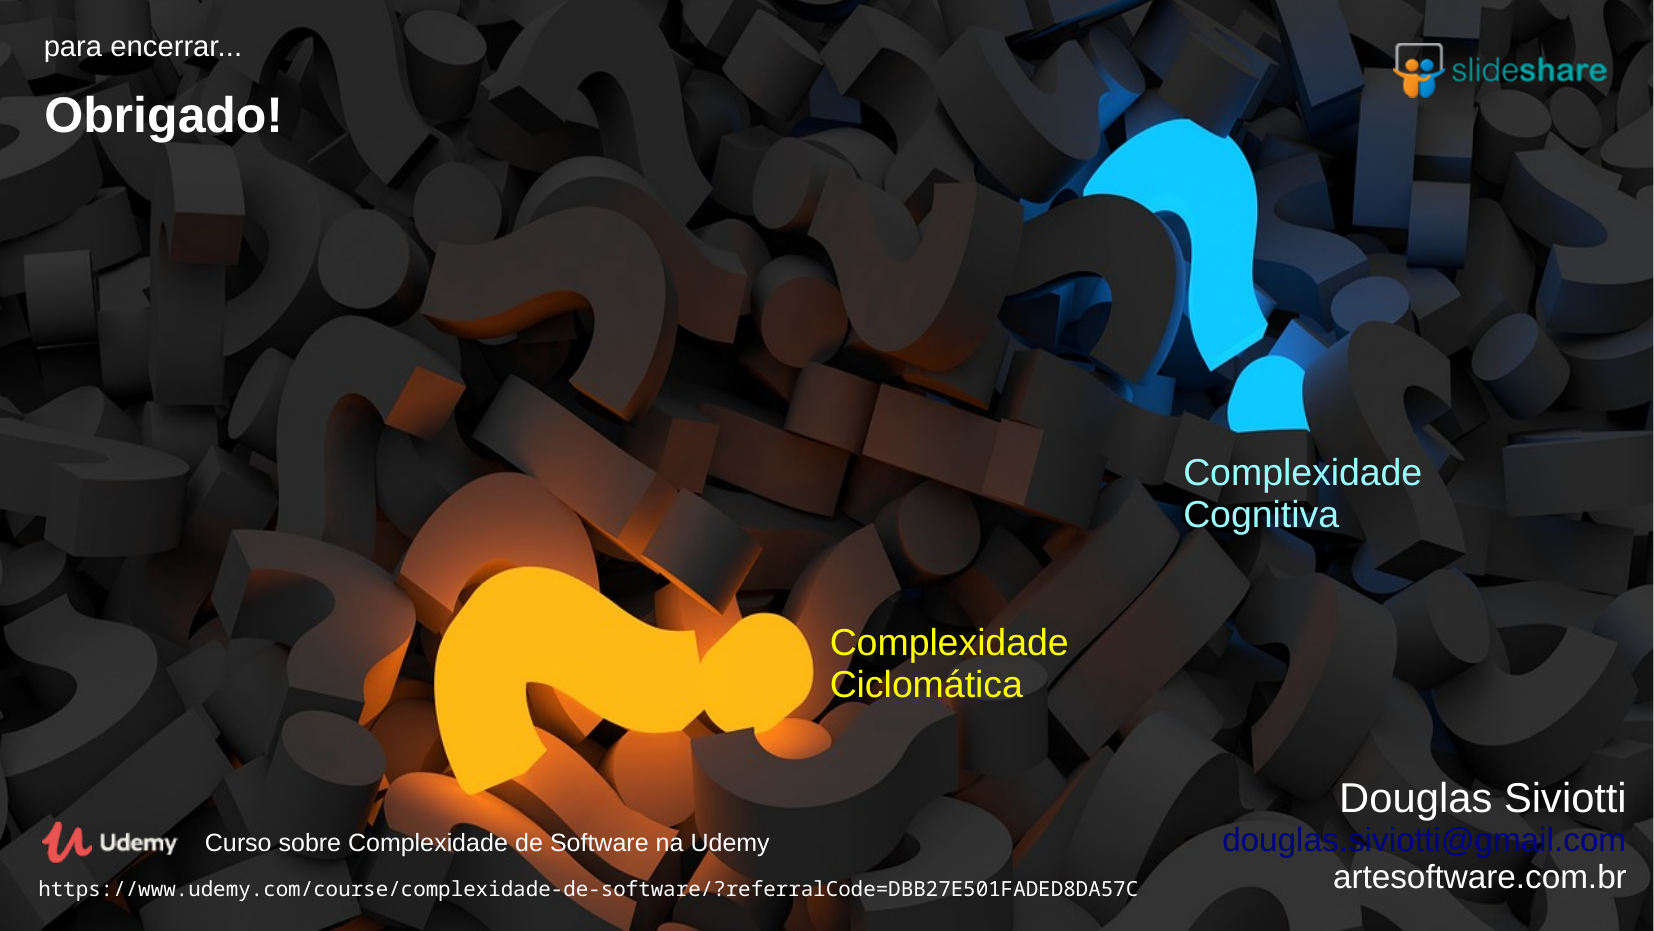

para encerrar...
2
3
4
1
5
# Programação Funcional X Orientação a Objetos
Obrigado!
Complexidade
Cognitiva
Complexidade
Ciclomática
Douglas Siviotti
douglas.siviotti@gmail.com
artesoftware.com.br
 Curso sobre Complexidade de Software na Udemy
https://www.udemy.com/course/complexidade-de-software/?referralCode=DBB27E501FADED8DA57C